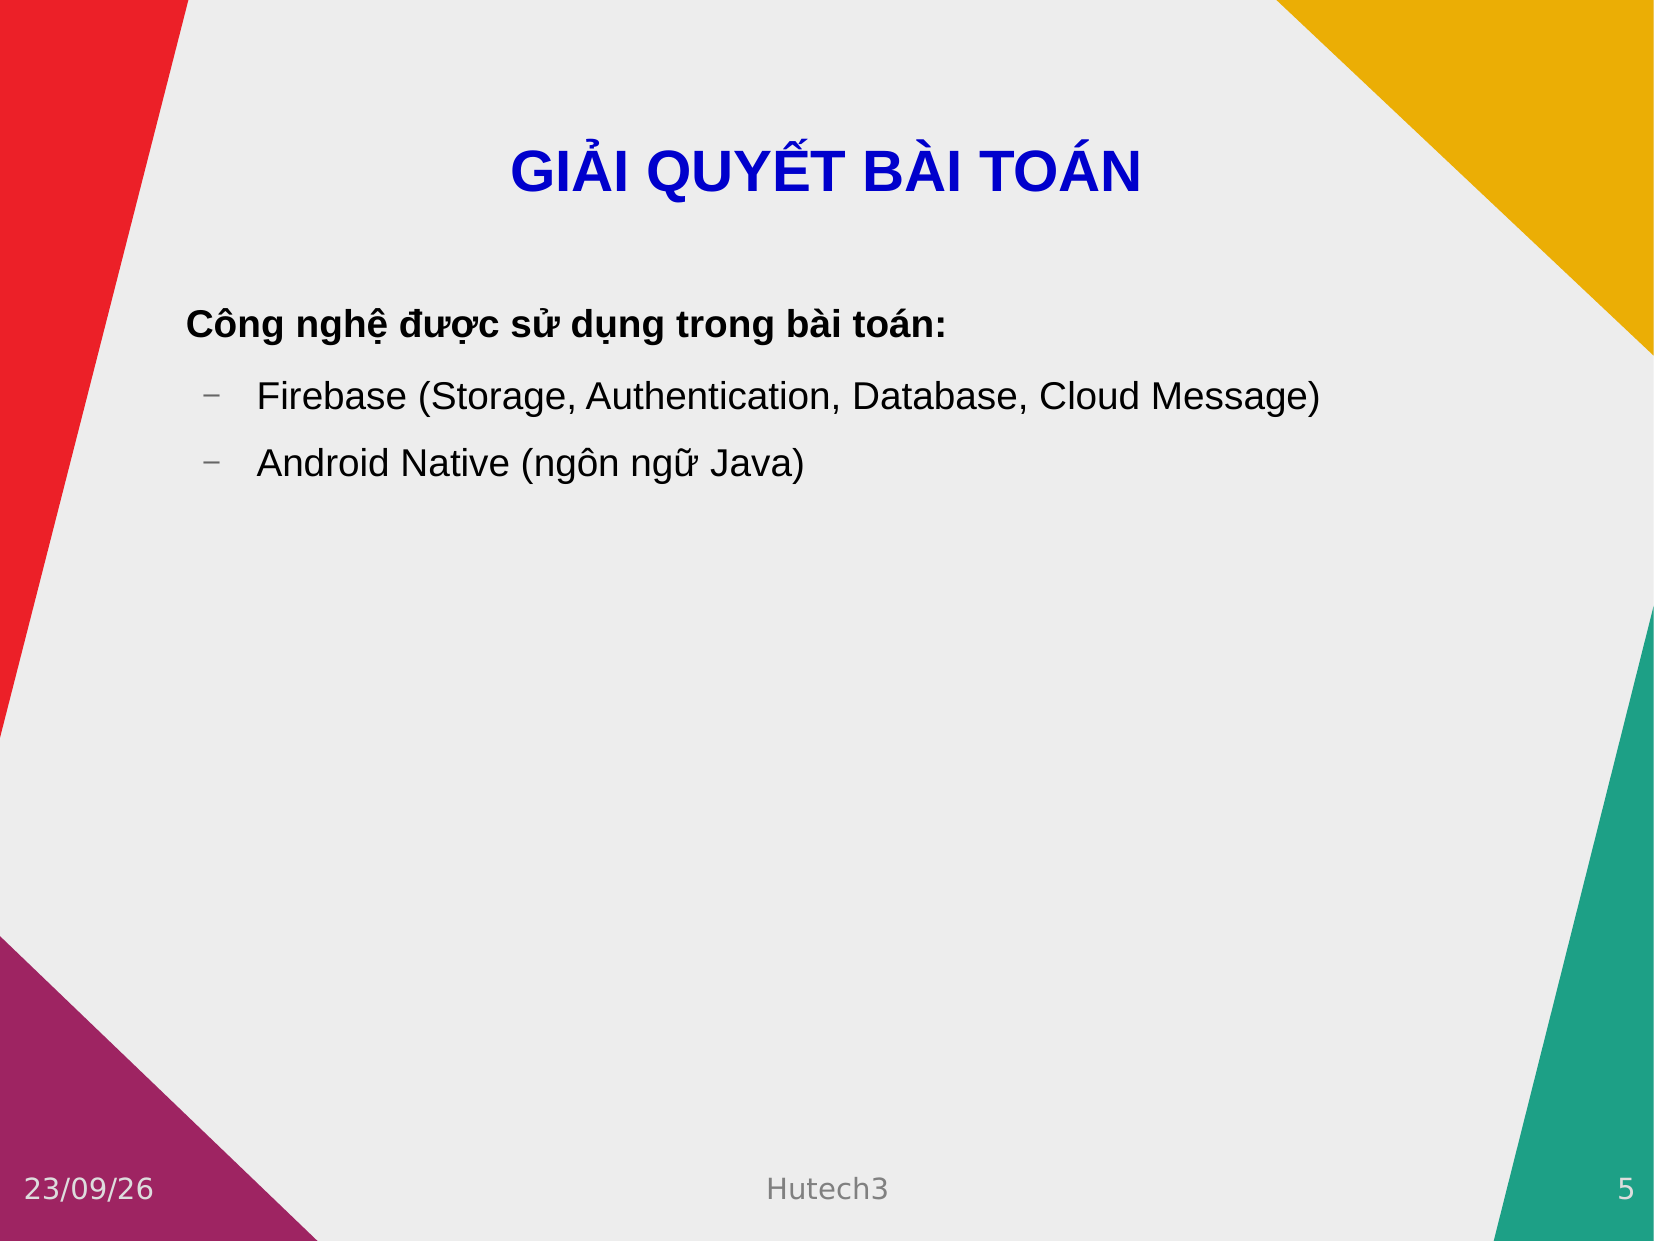

# GIẢI QUYẾT BÀI TOÁN
Công nghệ được sử dụng trong bài toán:
Firebase (Storage, Authentication, Database, Cloud Message)
Android Native (ngôn ngữ Java)
Hutech3
5